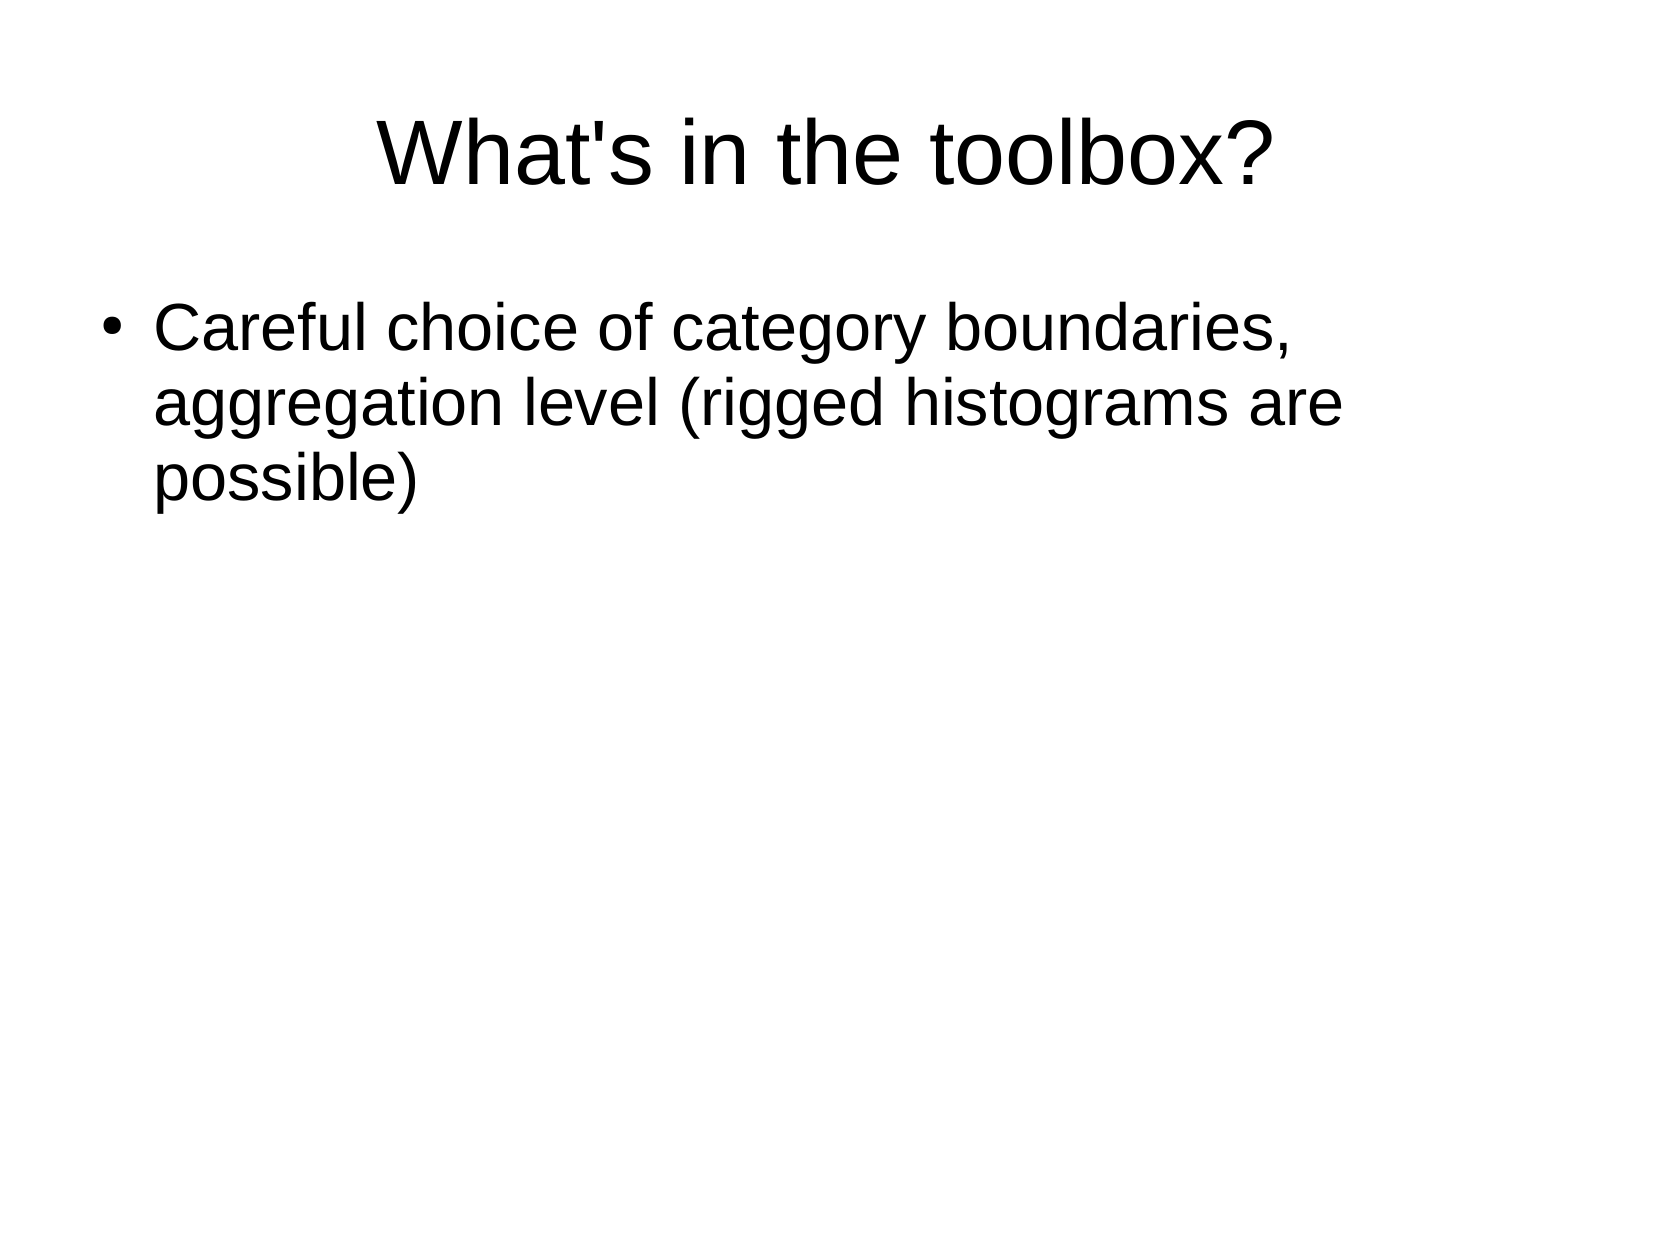

# What's in the toolbox?
Careful choice of category boundaries, aggregation level (rigged histograms are possible)